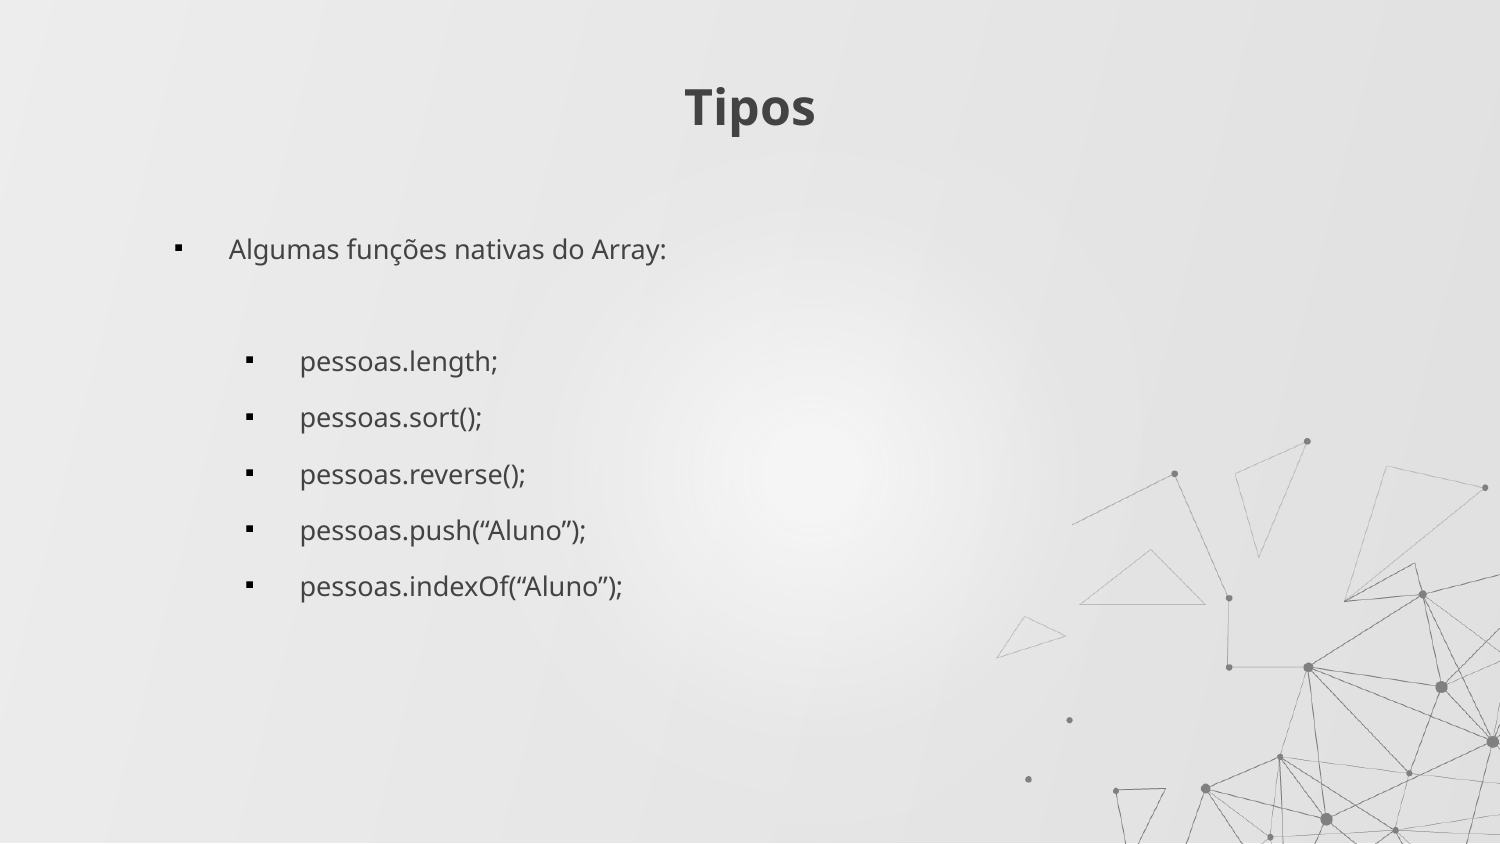

Tipos
# Algumas funções nativas do Array:
pessoas.length;
pessoas.sort();
pessoas.reverse();
pessoas.push(“Aluno”);
pessoas.indexOf(“Aluno”);